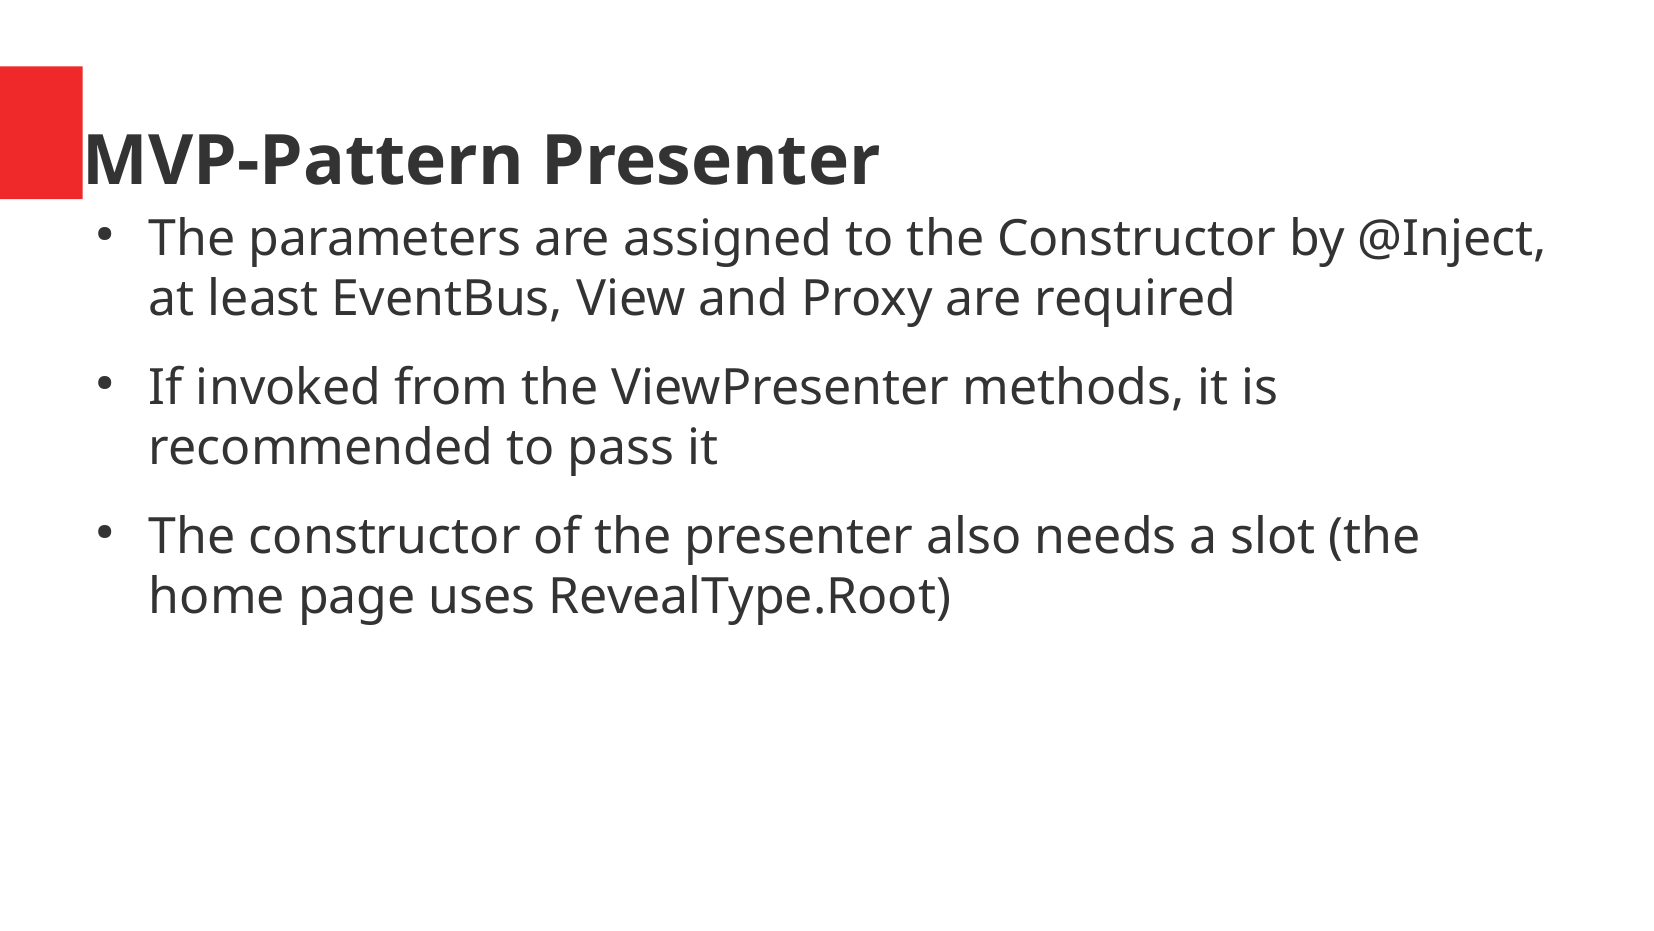

# MVP-Pattern Presenter
The parameters are assigned to the Constructor by @Inject, at least EventBus, View and Proxy are required
If invoked from the ViewPresenter methods, it is recommended to pass it
The constructor of the presenter also needs a slot (the home page uses RevealType.Root)